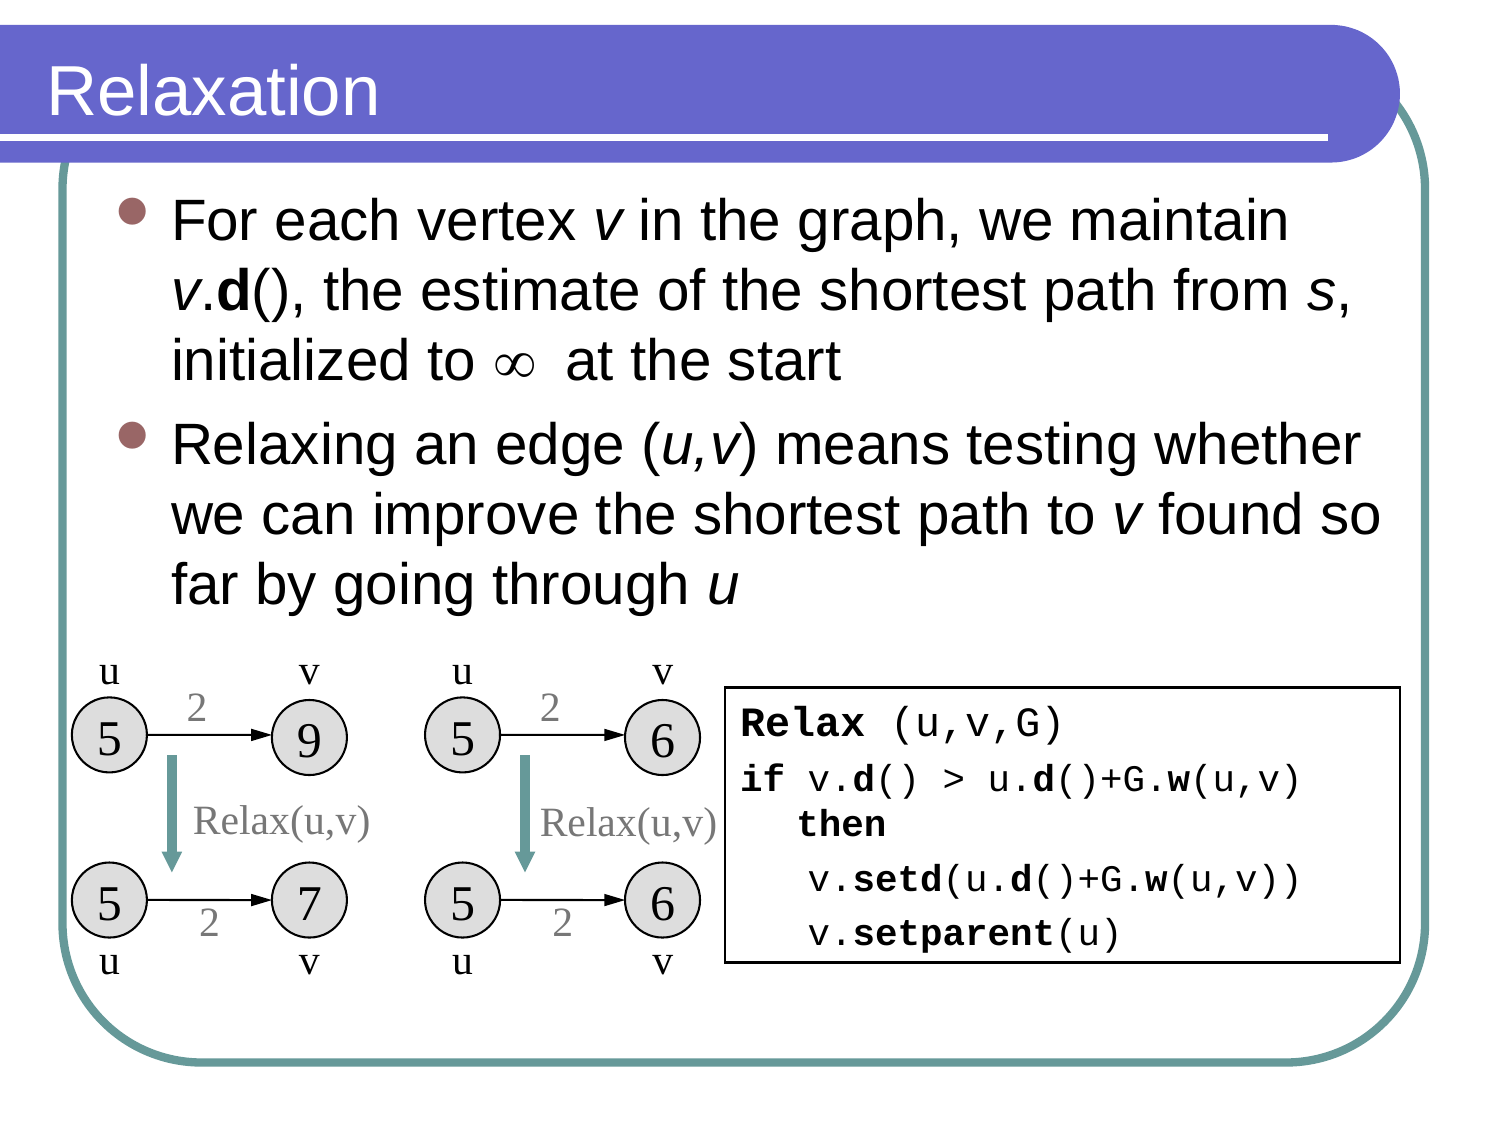

# Relaxation
For each vertex v in the graph, we maintain v.d(), the estimate of the shortest path from s, initialized to at the start
Relaxing an edge (u,v) means testing whether we can improve the shortest path to v found so far by going through u
u
v
u
v
2
2
Relax (u,v,G)
if v.d() > u.d()+G.w(u,v) then
 v.setd(u.d()+G.w(u,v))
 v.setparent(u)




Relax(u,v)
Relax(u,v)




2
2
u
v
u
v